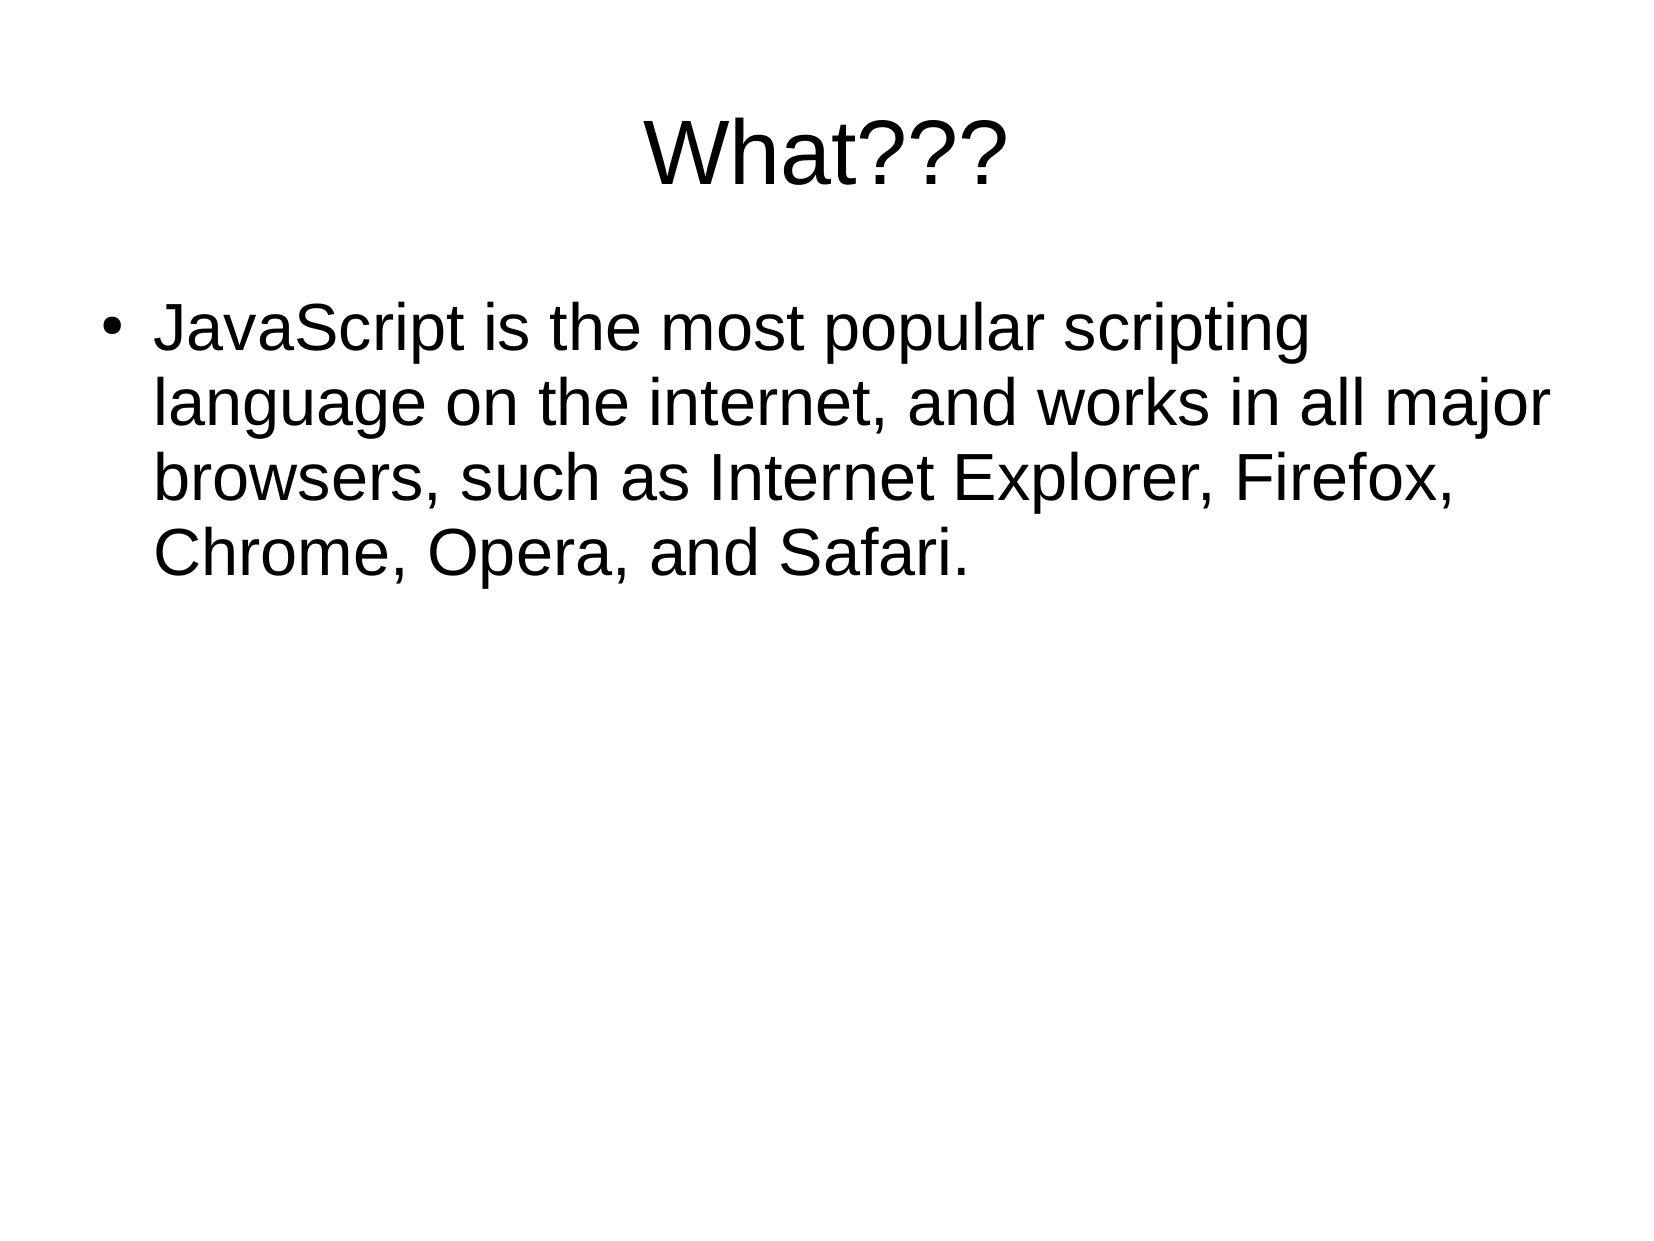

# What???
JavaScript is the most popular scripting language on the internet, and works in all major browsers, such as Internet Explorer, Firefox, Chrome, Opera, and Safari.